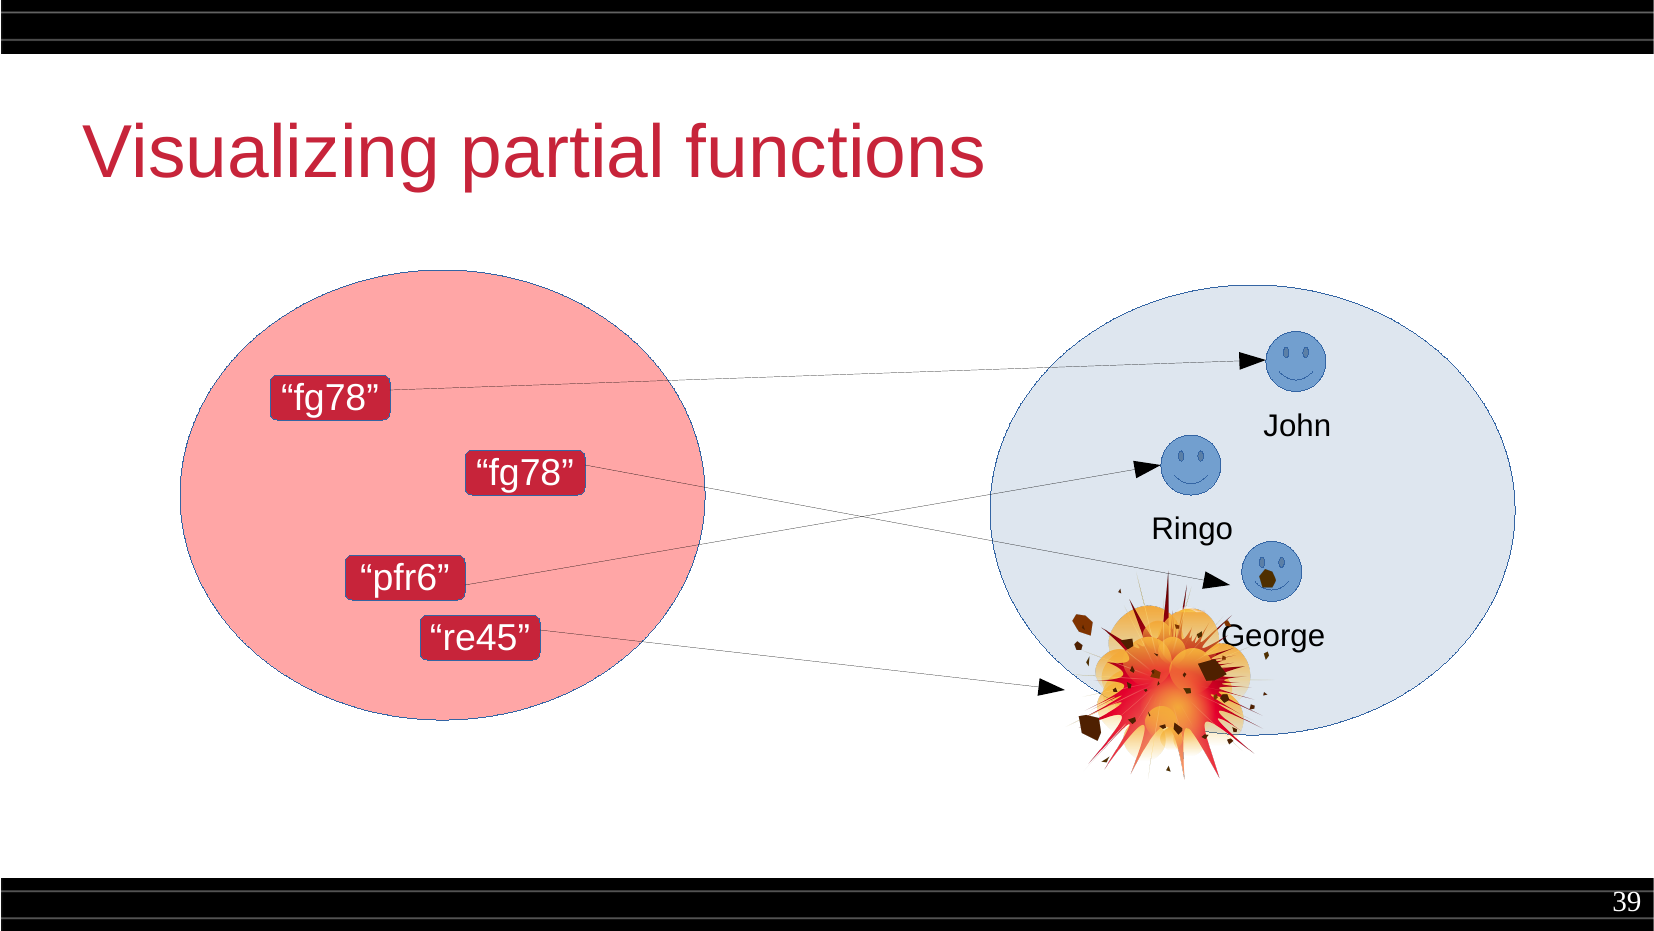

# Visualizing partial functions
John
“fg78”
Ringo
“fg78”
George
“pfr6”
“re45”